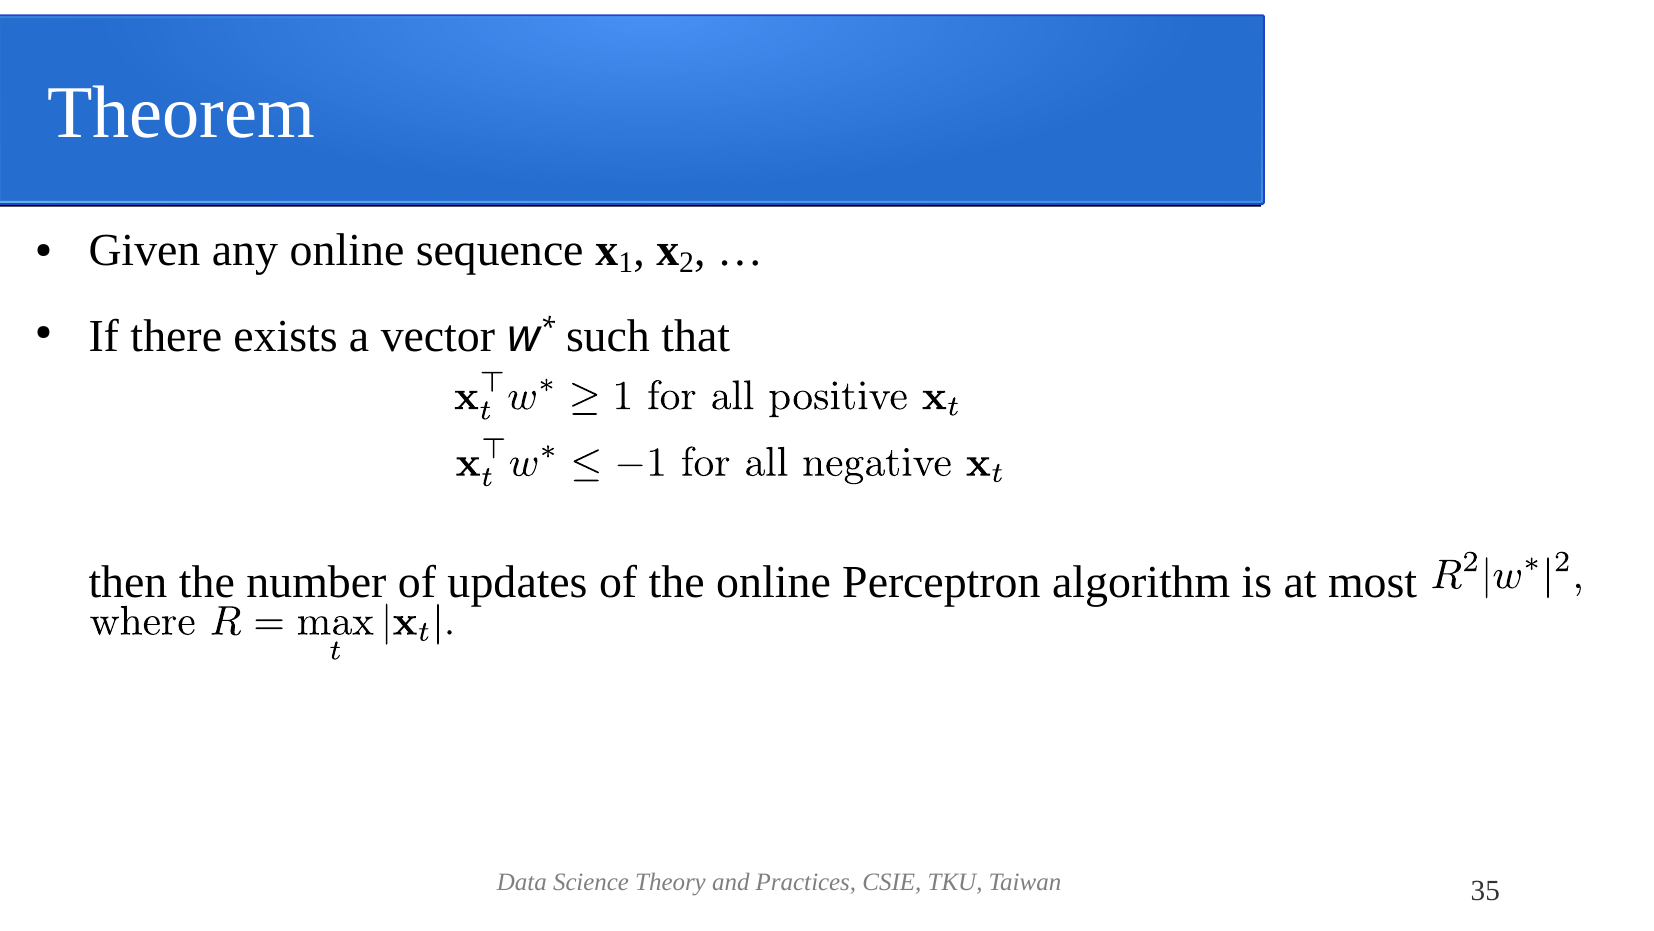

# Theorem
Given any online sequence x1, x2, …
If there exists a vector w* such that
then the number of updates of the online Perceptron algorithm is at most
Data Science Theory and Practices, CSIE, TKU, Taiwan
35